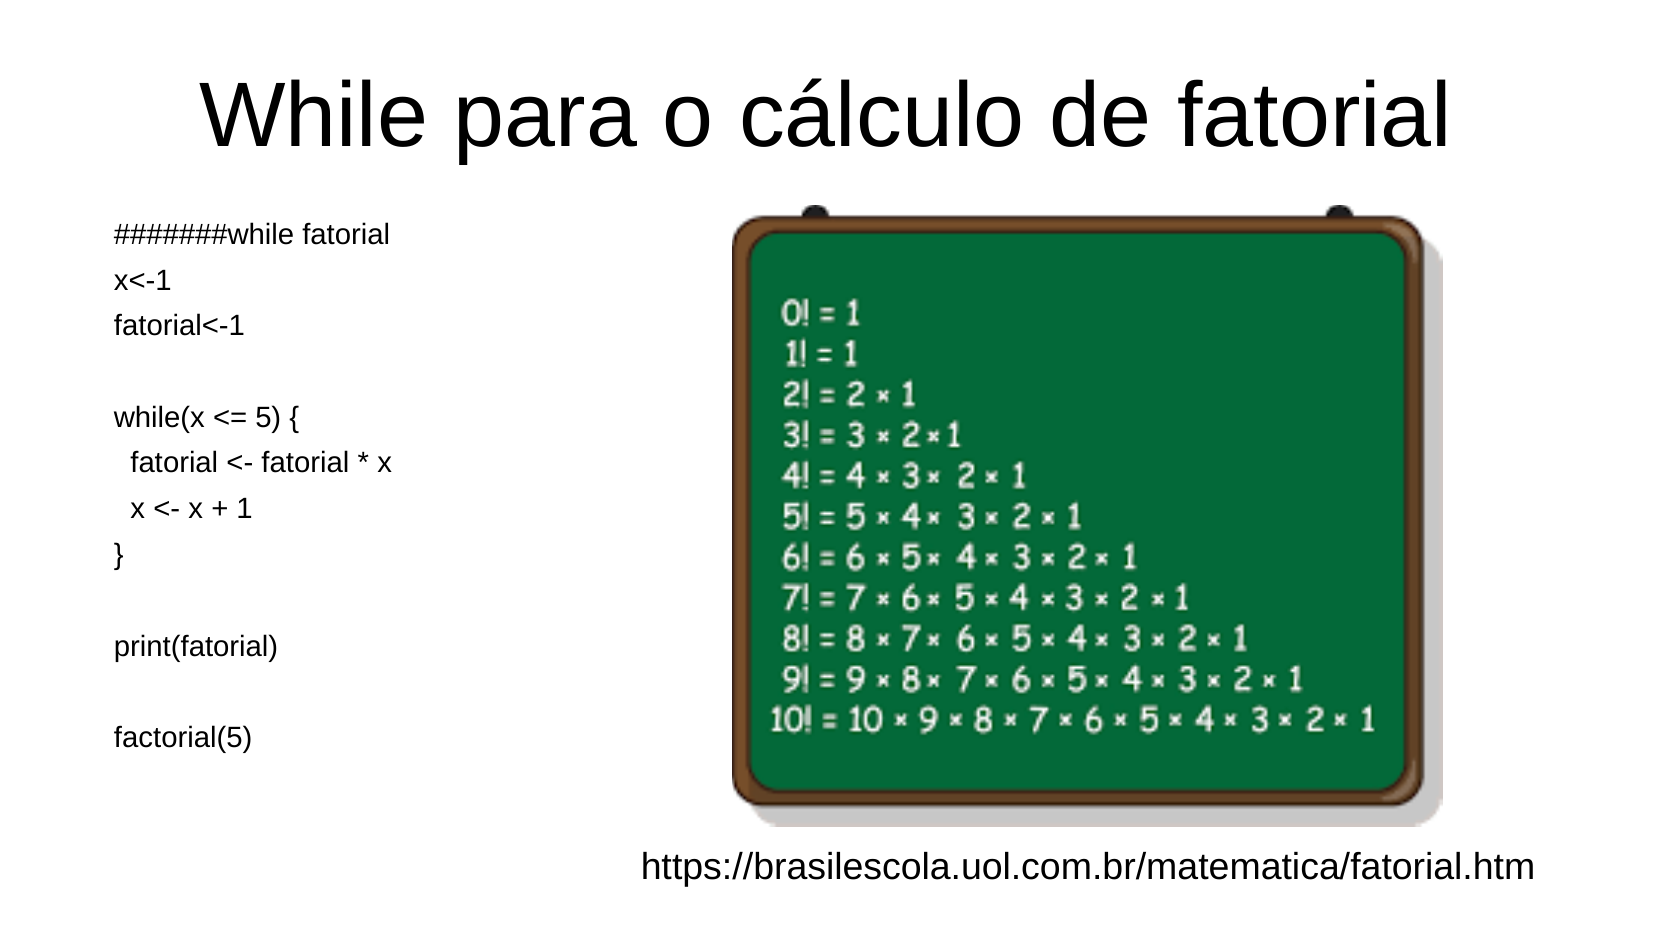

# While para o cálculo de fatorial
#######while fatorial
x<-1
fatorial<-1
while(x <= 5) {
 fatorial <- fatorial * x
 x <- x + 1
}
print(fatorial)
factorial(5)
https://brasilescola.uol.com.br/matematica/fatorial.htm